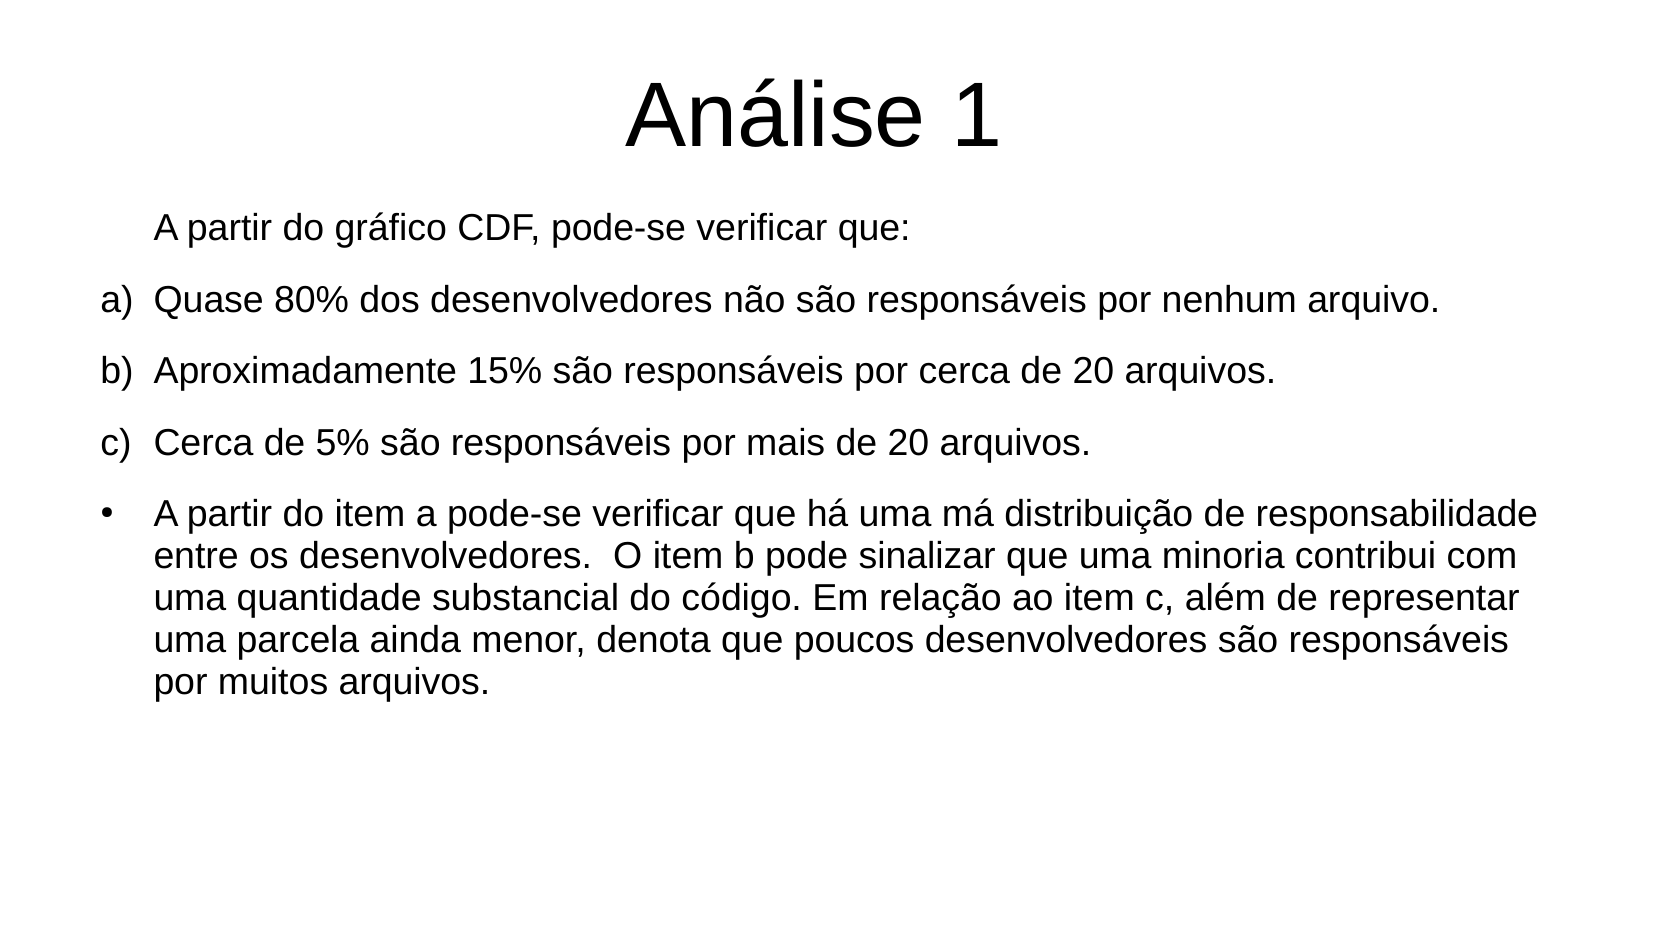

# Análise 1
A partir do gráfico CDF, pode-se verificar que:
Quase 80% dos desenvolvedores não são responsáveis por nenhum arquivo.
Aproximadamente 15% são responsáveis por cerca de 20 arquivos.
Cerca de 5% são responsáveis por mais de 20 arquivos.
A partir do item a pode-se verificar que há uma má distribuição de responsabilidade entre os desenvolvedores. O item b pode sinalizar que uma minoria contribui com uma quantidade substancial do código. Em relação ao item c, além de representar uma parcela ainda menor, denota que poucos desenvolvedores são responsáveis por muitos arquivos.